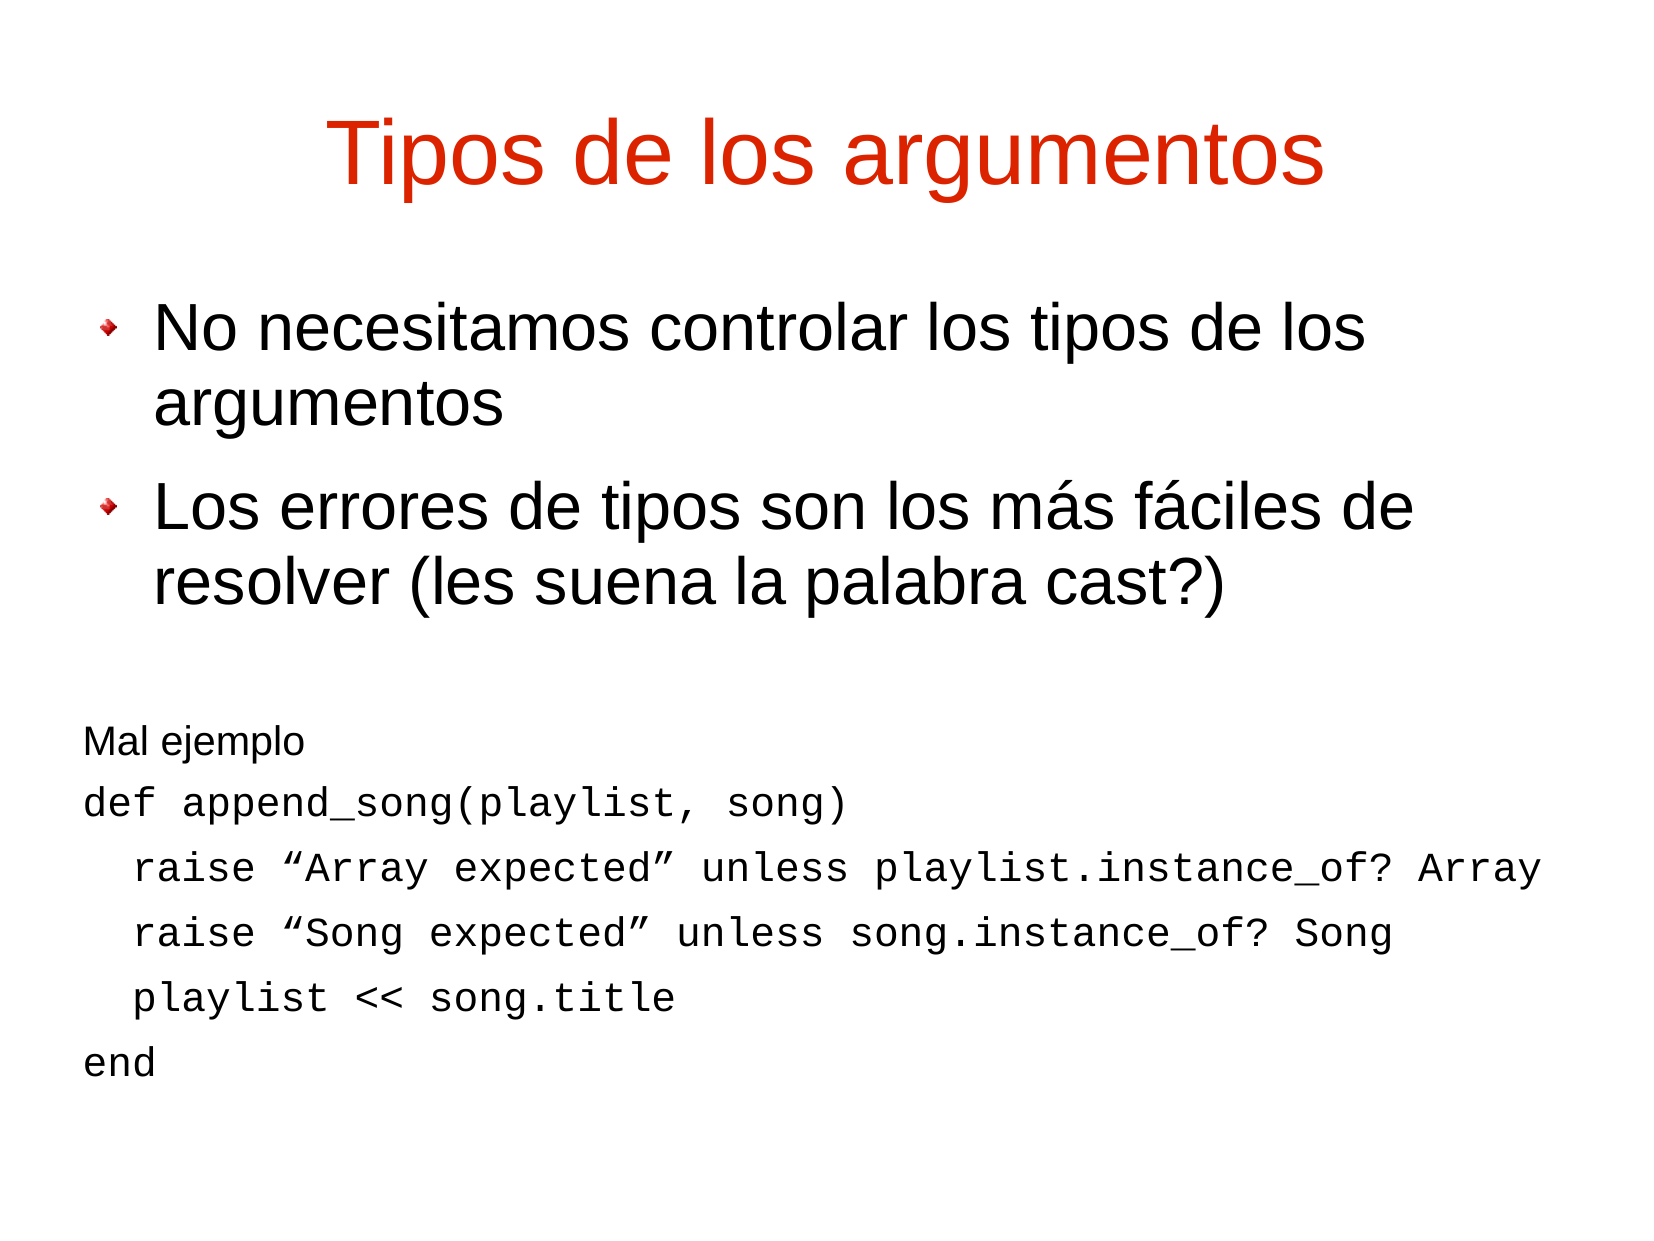

# Tipos de los argumentos
No necesitamos controlar los tipos de los argumentos
Los errores de tipos son los más fáciles de resolver (les suena la palabra cast?)
Mal ejemplo
def append_song(playlist, song)
 raise “Array expected” unless playlist.instance_of? Array
 raise “Song expected” unless song.instance_of? Song
 playlist << song.title
end